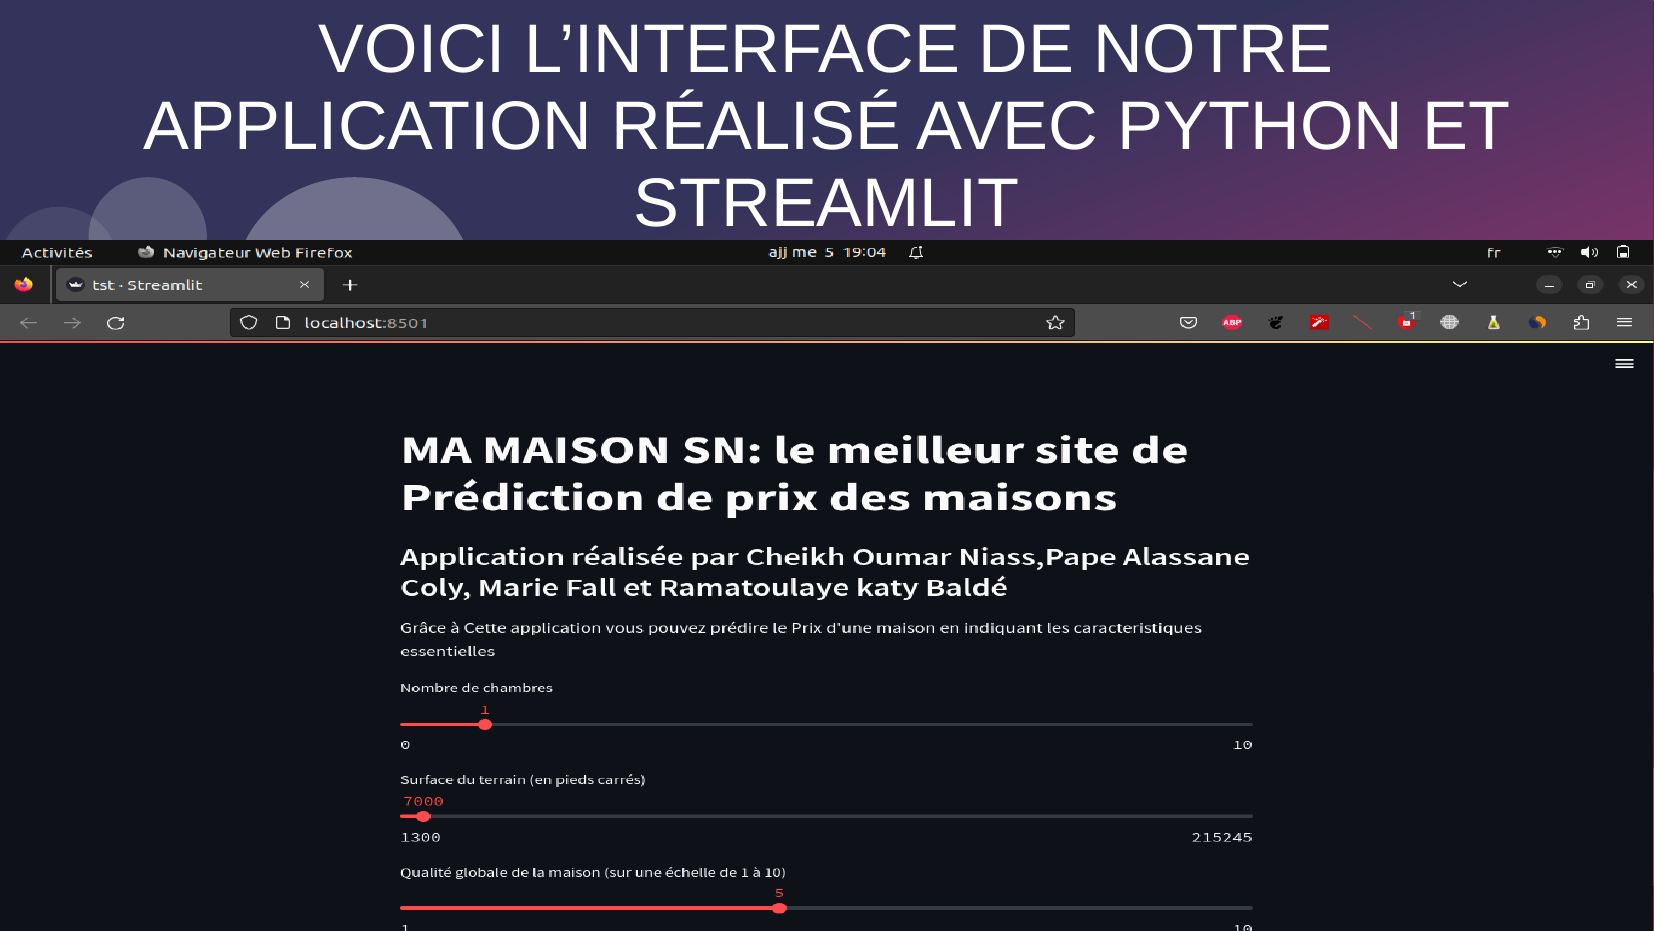

# VOICI L’INTERFACE DE NOTRE APPLICATION RÉALISÉ AVEC PYTHON ET STREAMLIT